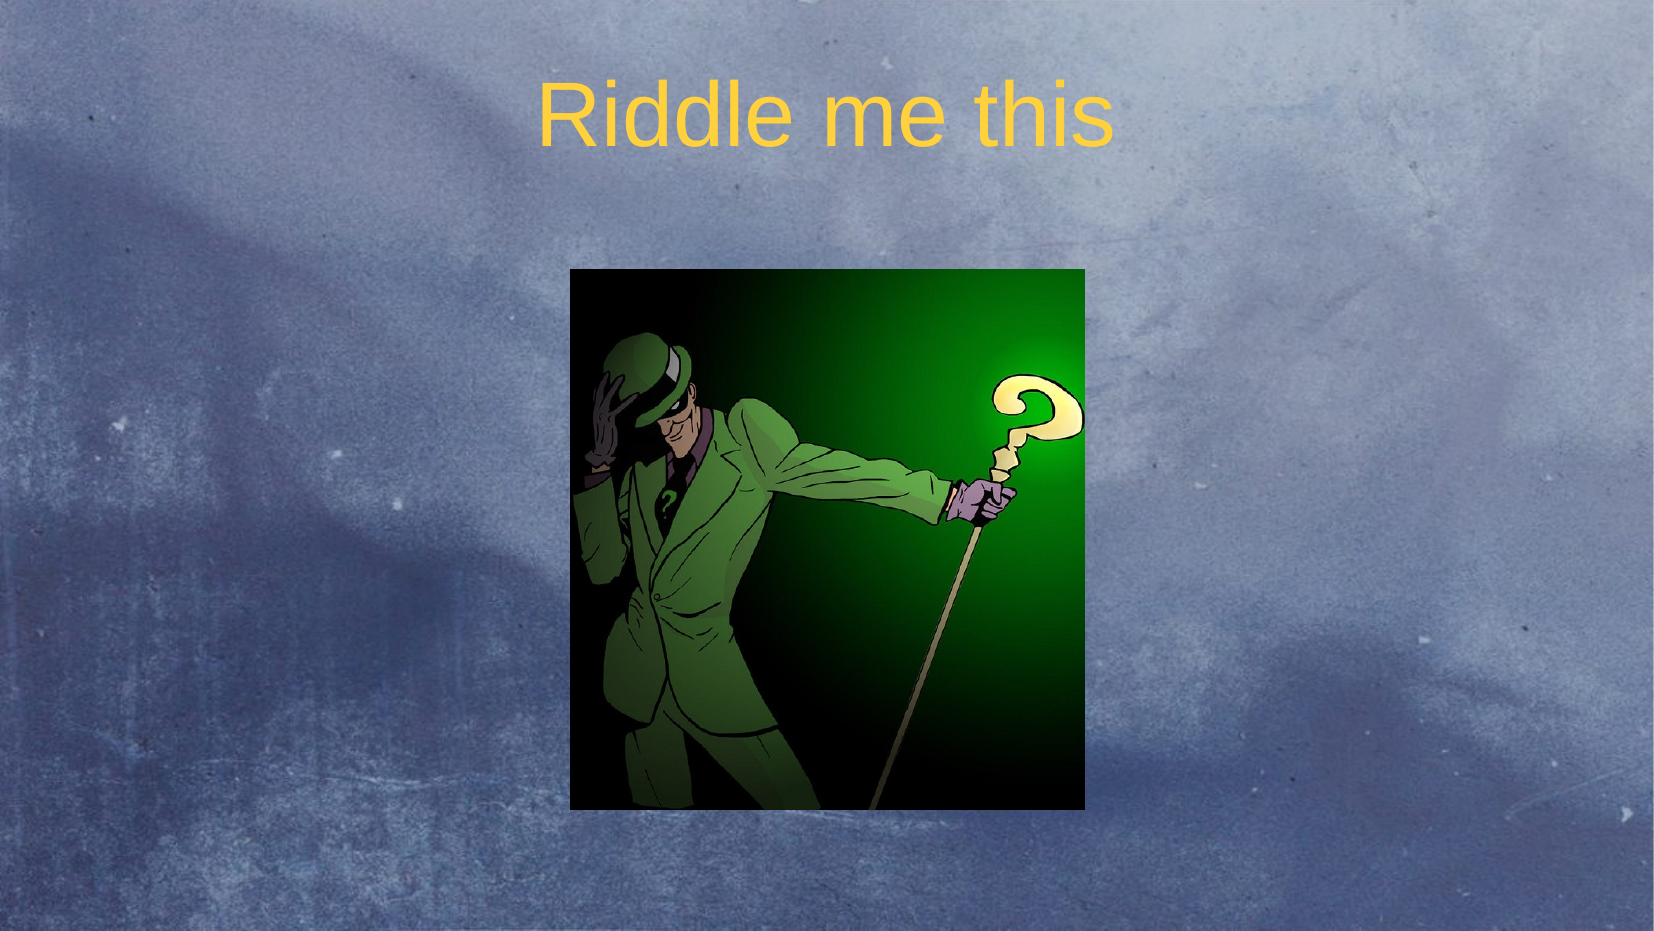

# Riddle me this
Whats
the
technical
link?